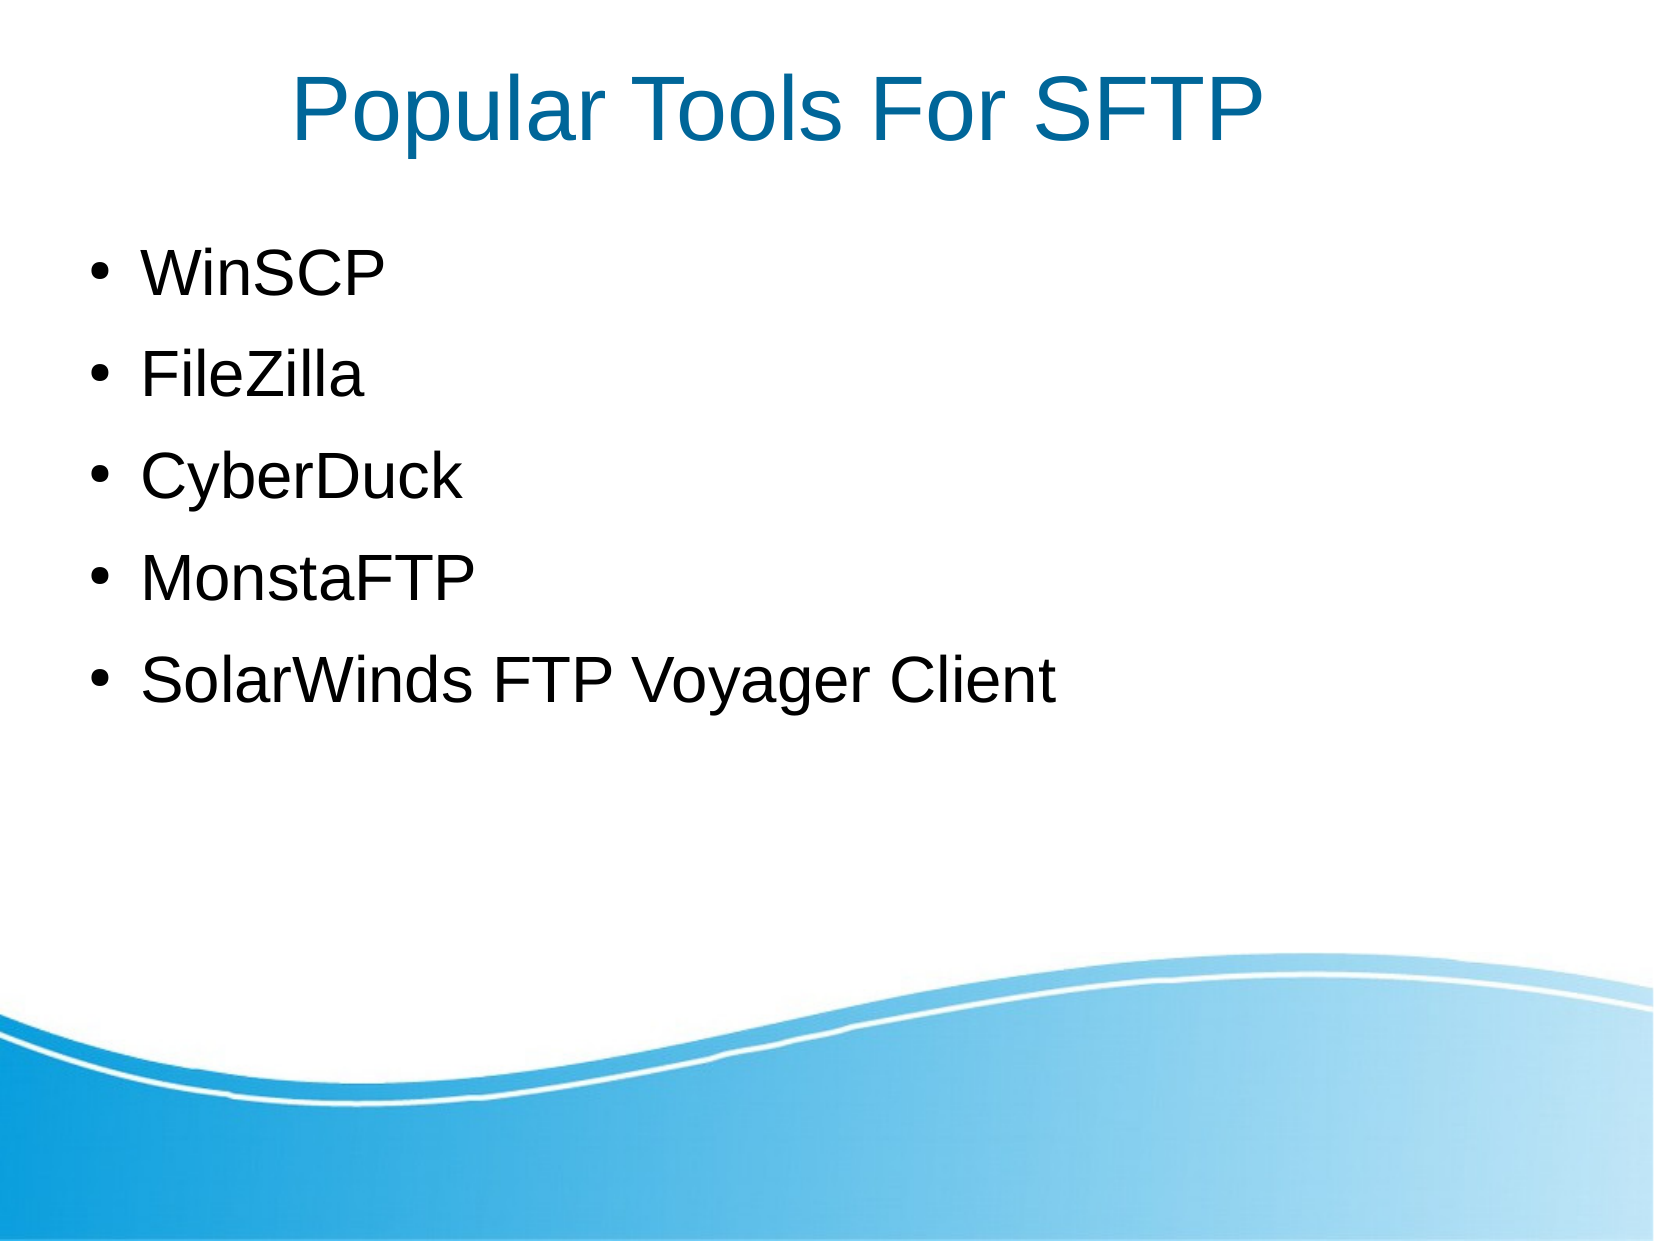

# Popular Tools For SFTP
WinSCP
FileZilla
CyberDuck
MonstaFTP
SolarWinds FTP Voyager Client